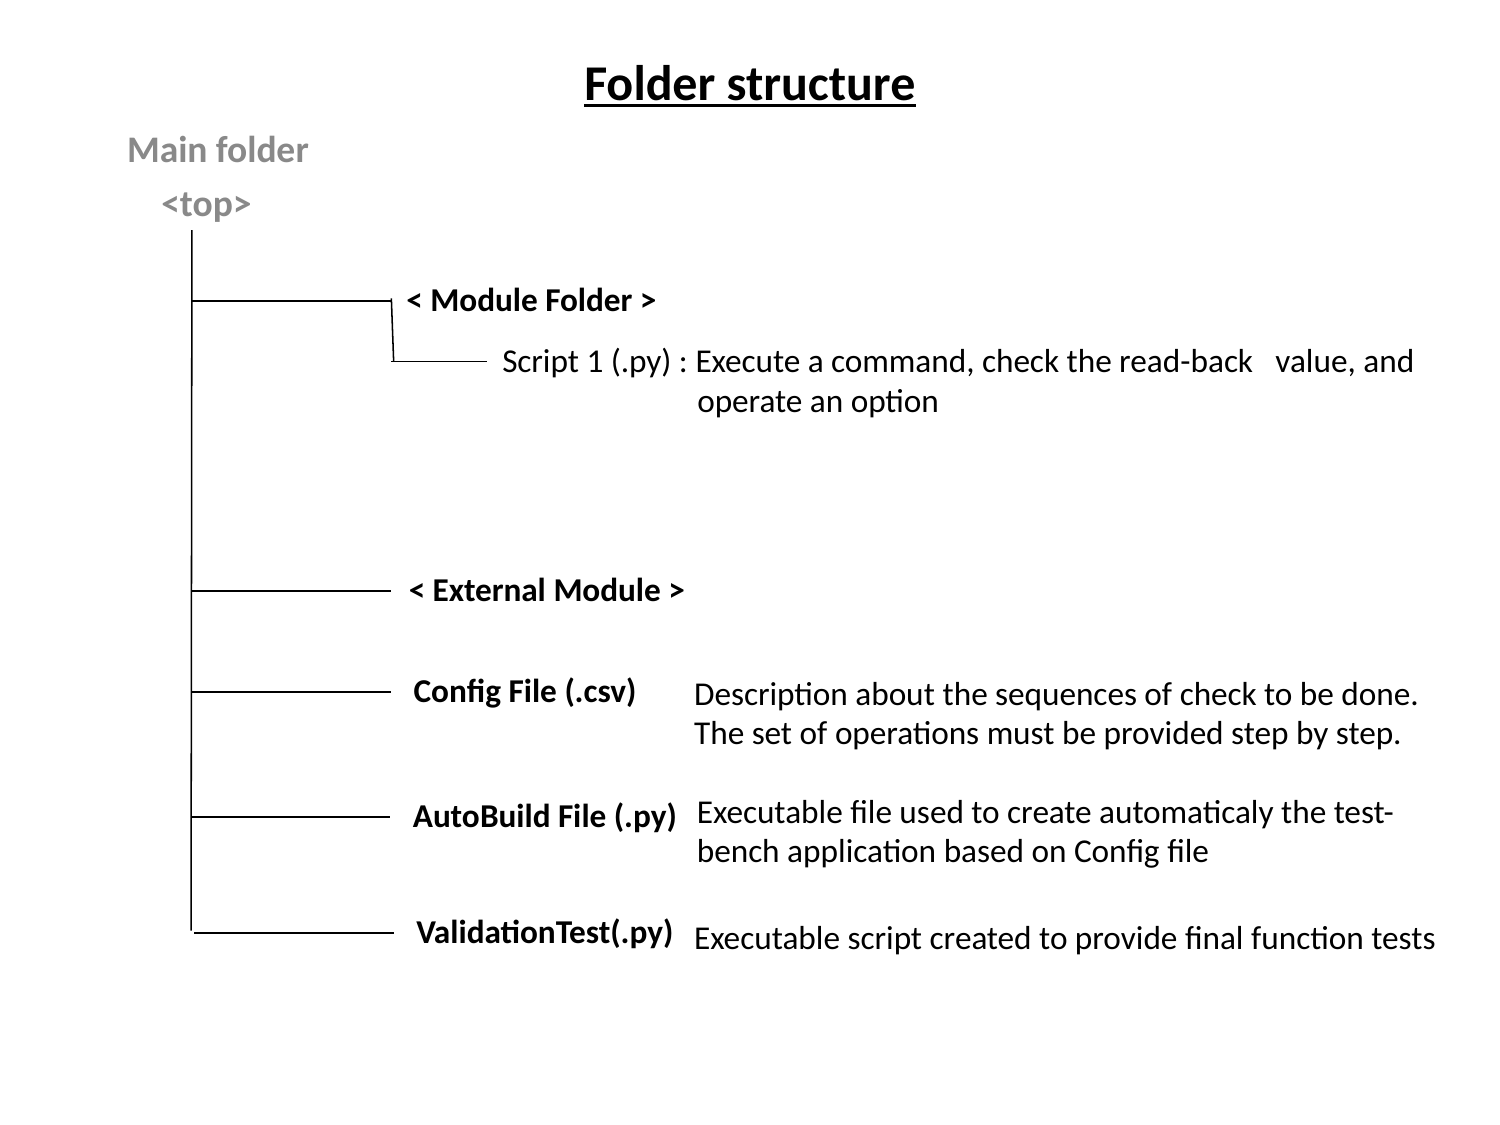

Folder structure
# Main folder
 <top>
< Module Folder >
Script 1 (.py) : Execute a command, check the read-back value, and
 operate an option
< External Module >
 Config File (.csv)
Description about the sequences of check to be done. The set of operations must be provided step by step.
Executable file used to create automaticaly the test-bench application based on Config file
 AutoBuild File (.py)
 ValidationTest(.py)
Executable script created to provide final function tests